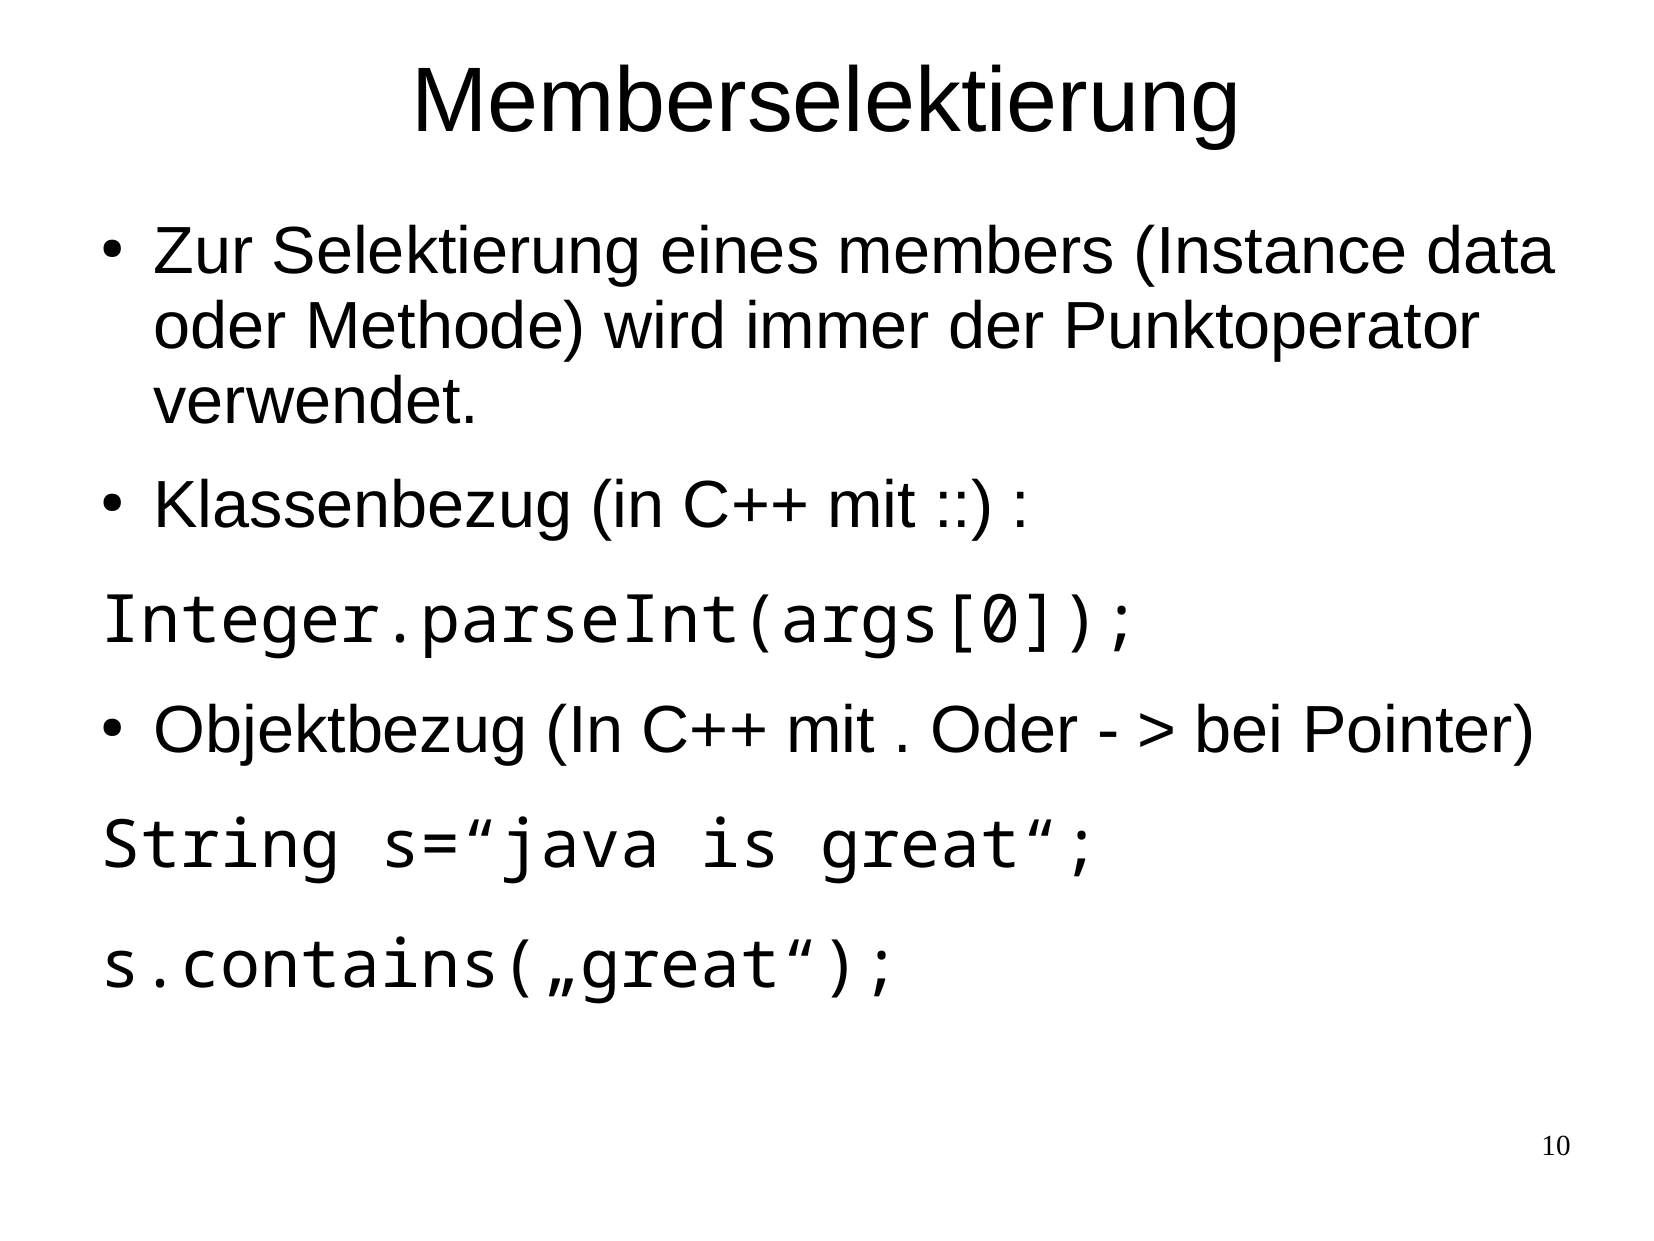

# Memberselektierung
Zur Selektierung eines members (Instance data oder Methode) wird immer der Punktoperator verwendet.
Klassenbezug (in C++ mit ::) :
Integer.parseInt(args[0]);
Objektbezug (In C++ mit . Oder - > bei Pointer)
String s=“java is great“;
s.contains(„great“);
10